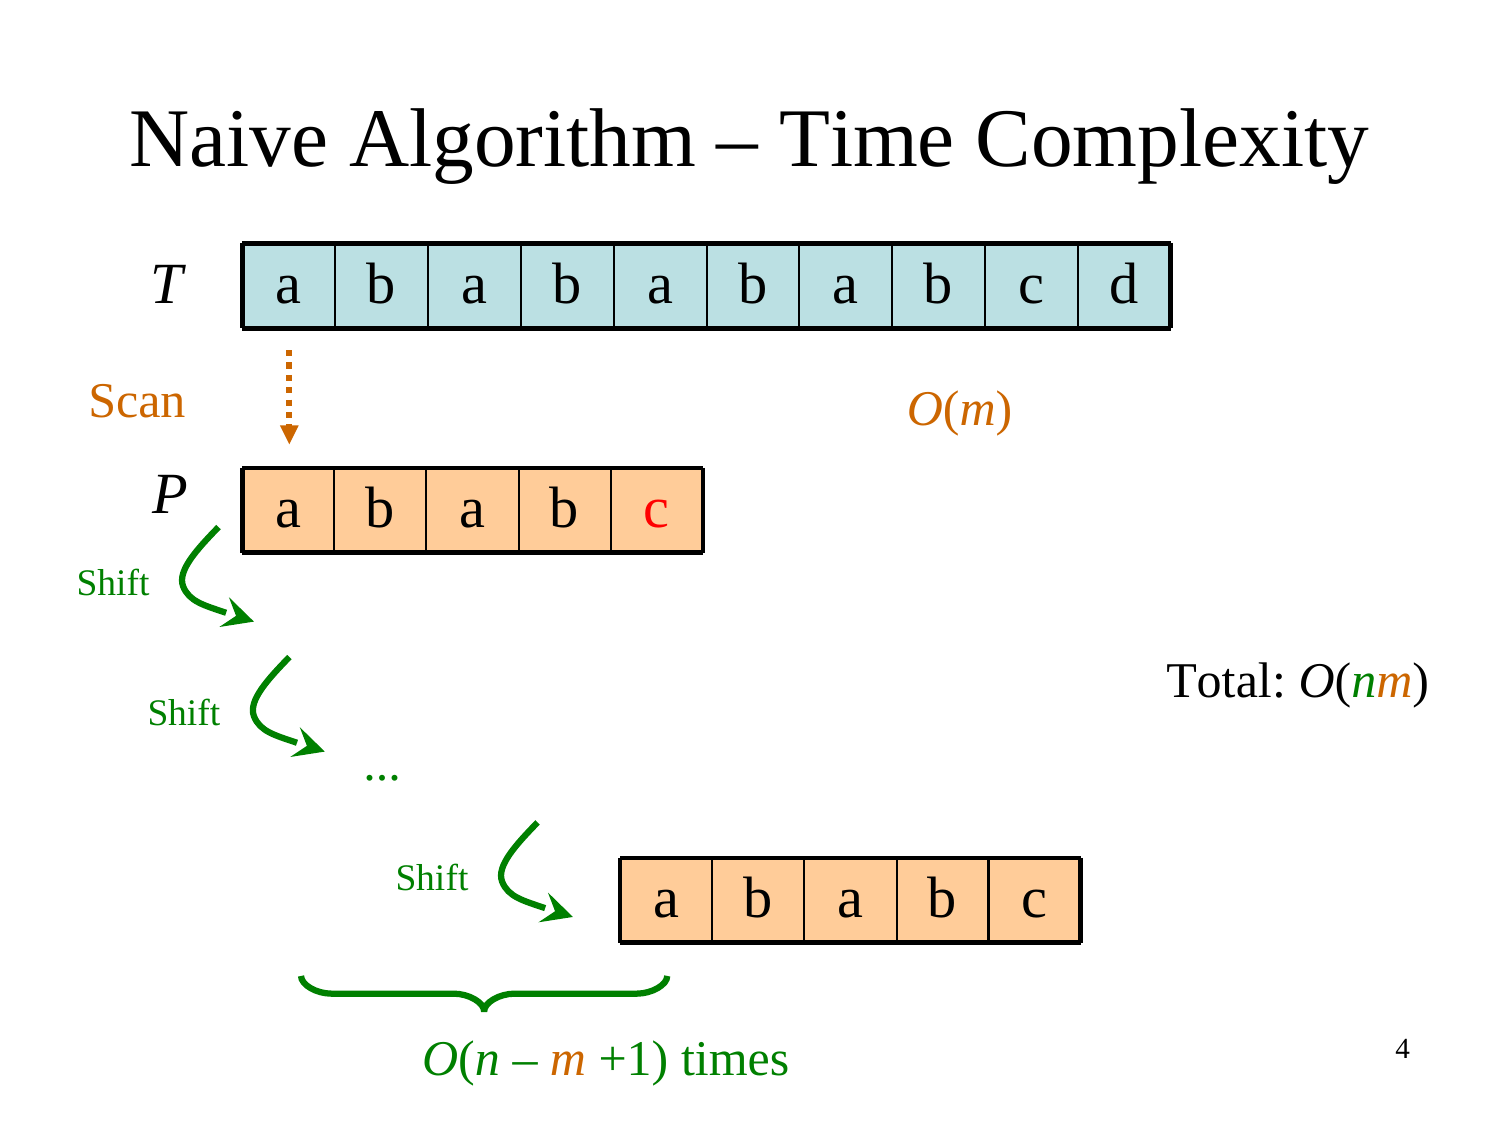

# Naive Algorithm – Time Complexity
T
a
b
a
b
a
b
a
b
c
d
Scan
O(m)
P
a
b
a
b
c
Shift
Total: O(nm)
Shift
...
Shift
a
b
a
b
c
O(n – m +1) times
4